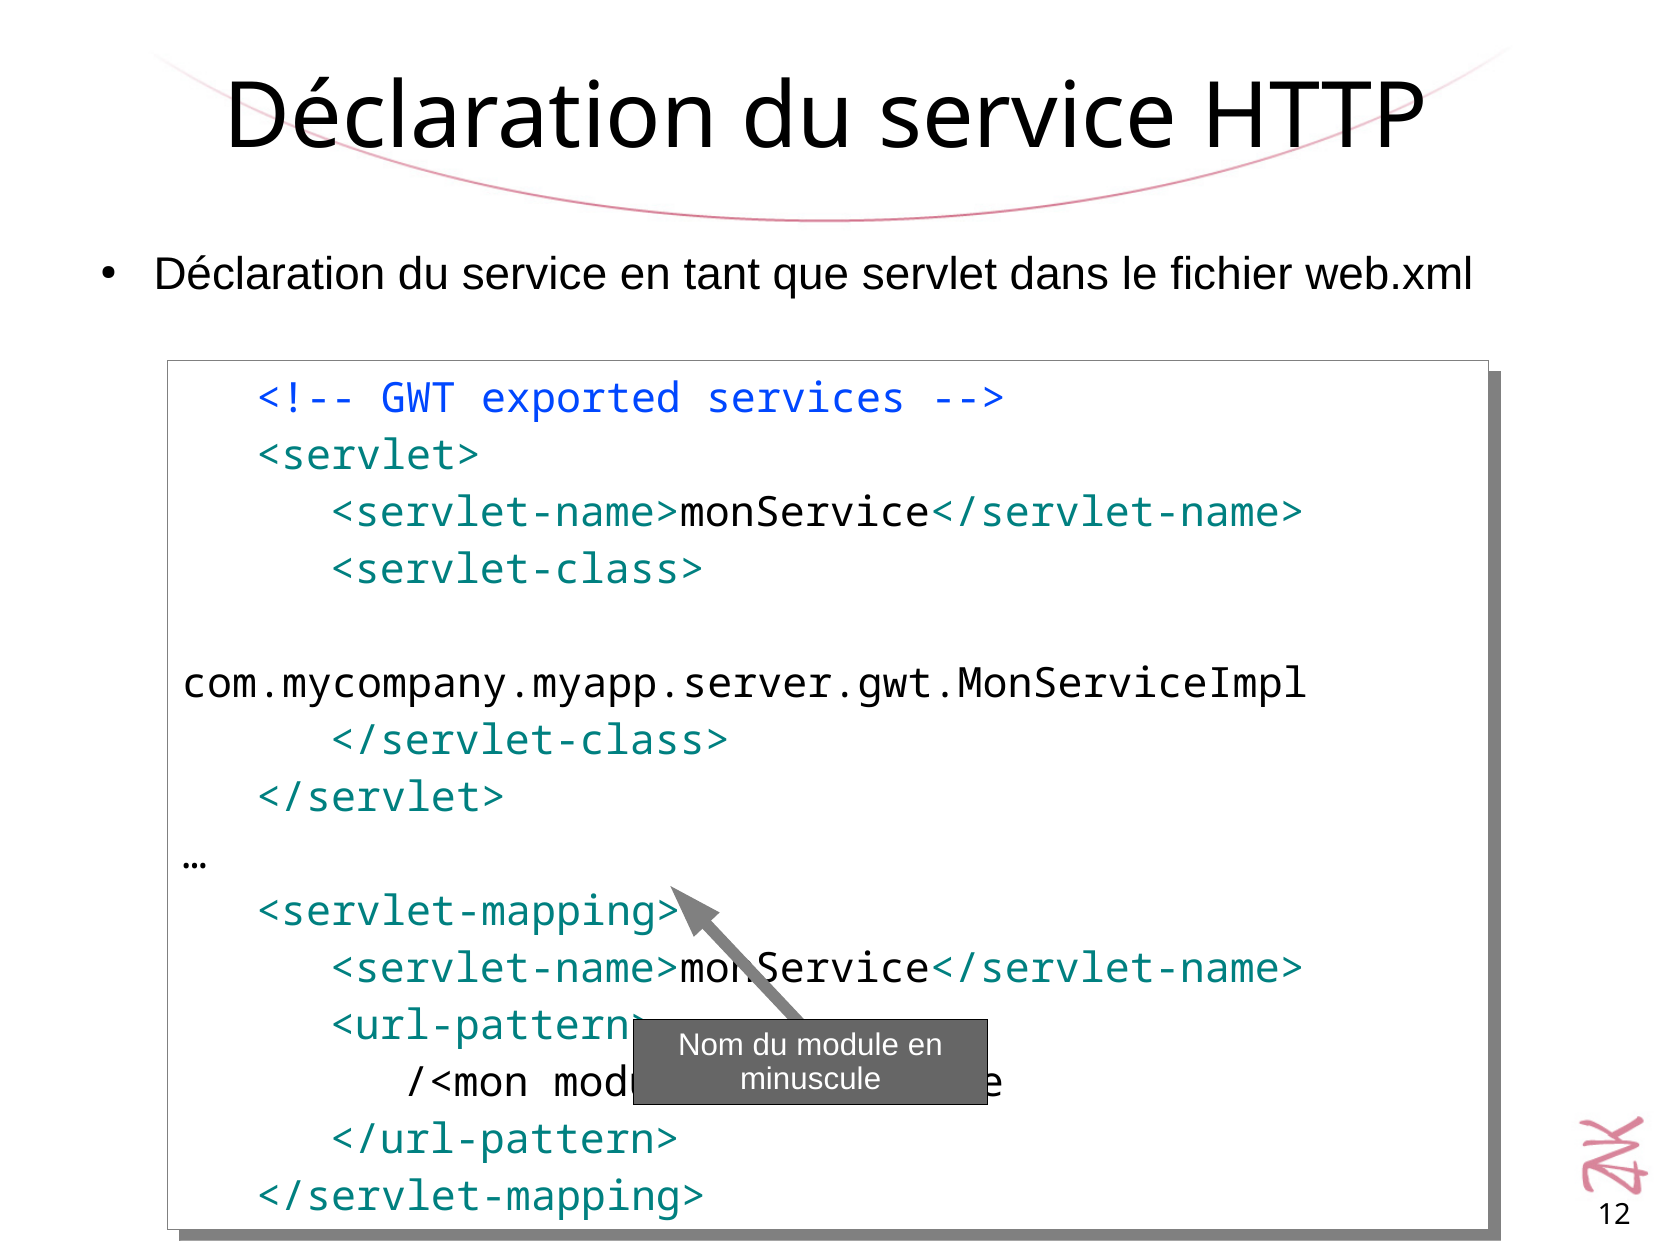

# Déclaration du service HTTP
Déclaration du service en tant que servlet dans le fichier web.xml
	<!-- GWT exported services -->
	<servlet>
		<servlet-name>monService</servlet-name>
		<servlet-class>
			com.mycompany.myapp.server.gwt.MonServiceImpl
		</servlet-class>
	</servlet>
…
	<servlet-mapping>
		<servlet-name>monService</servlet-name>
		<url-pattern>
			/<mon module>/monService
		</url-pattern>
	</servlet-mapping>
Nom du module en minuscule
12